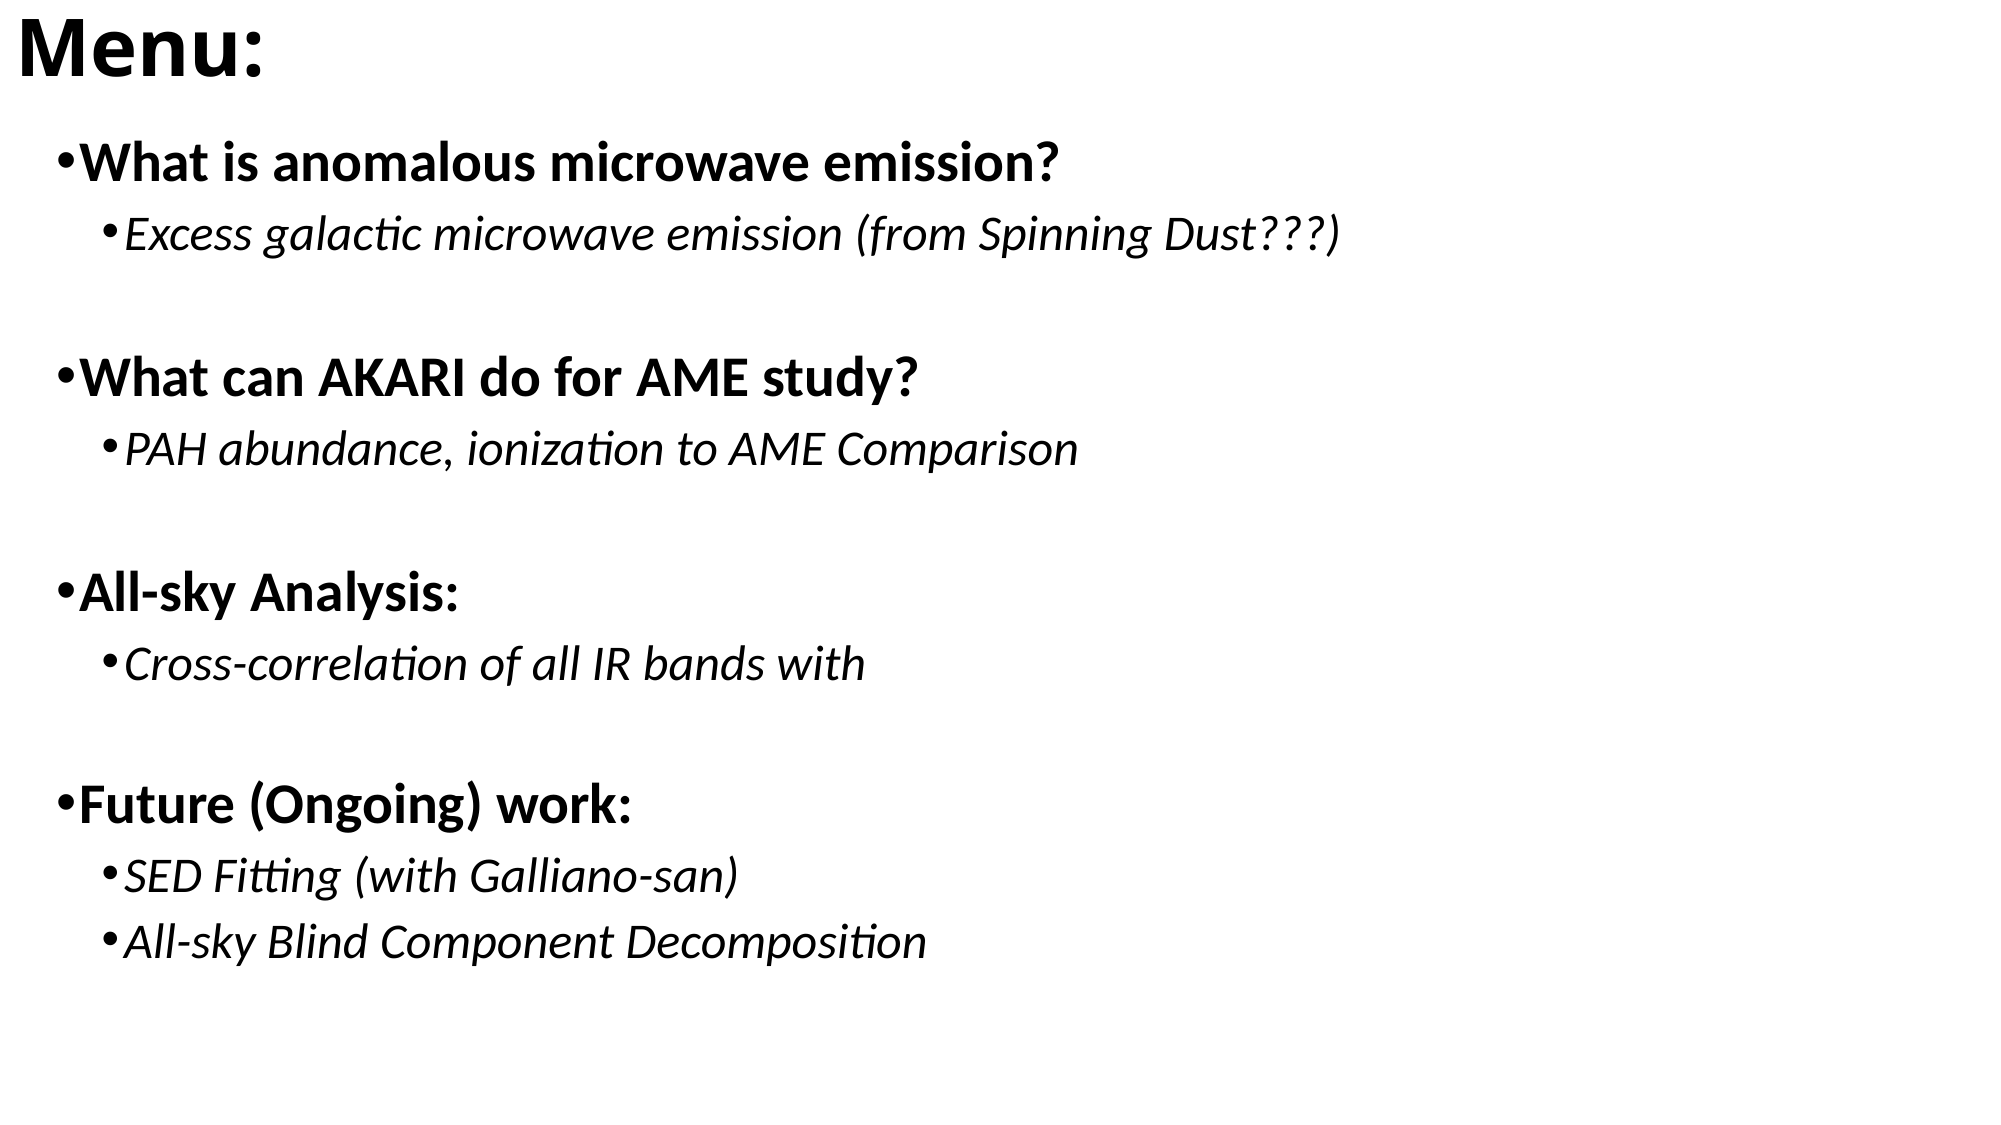

# Menu:
What is anomalous microwave emission?
Excess galactic microwave emission (from Spinning Dust???)
What can AKARI do for AME study?
PAH abundance, ionization to AME Comparison
All-sky Analysis:
Cross-correlation of all IR bands with
Future (Ongoing) work:
SED Fitting (with Galliano-san)
All-sky Blind Component Decomposition